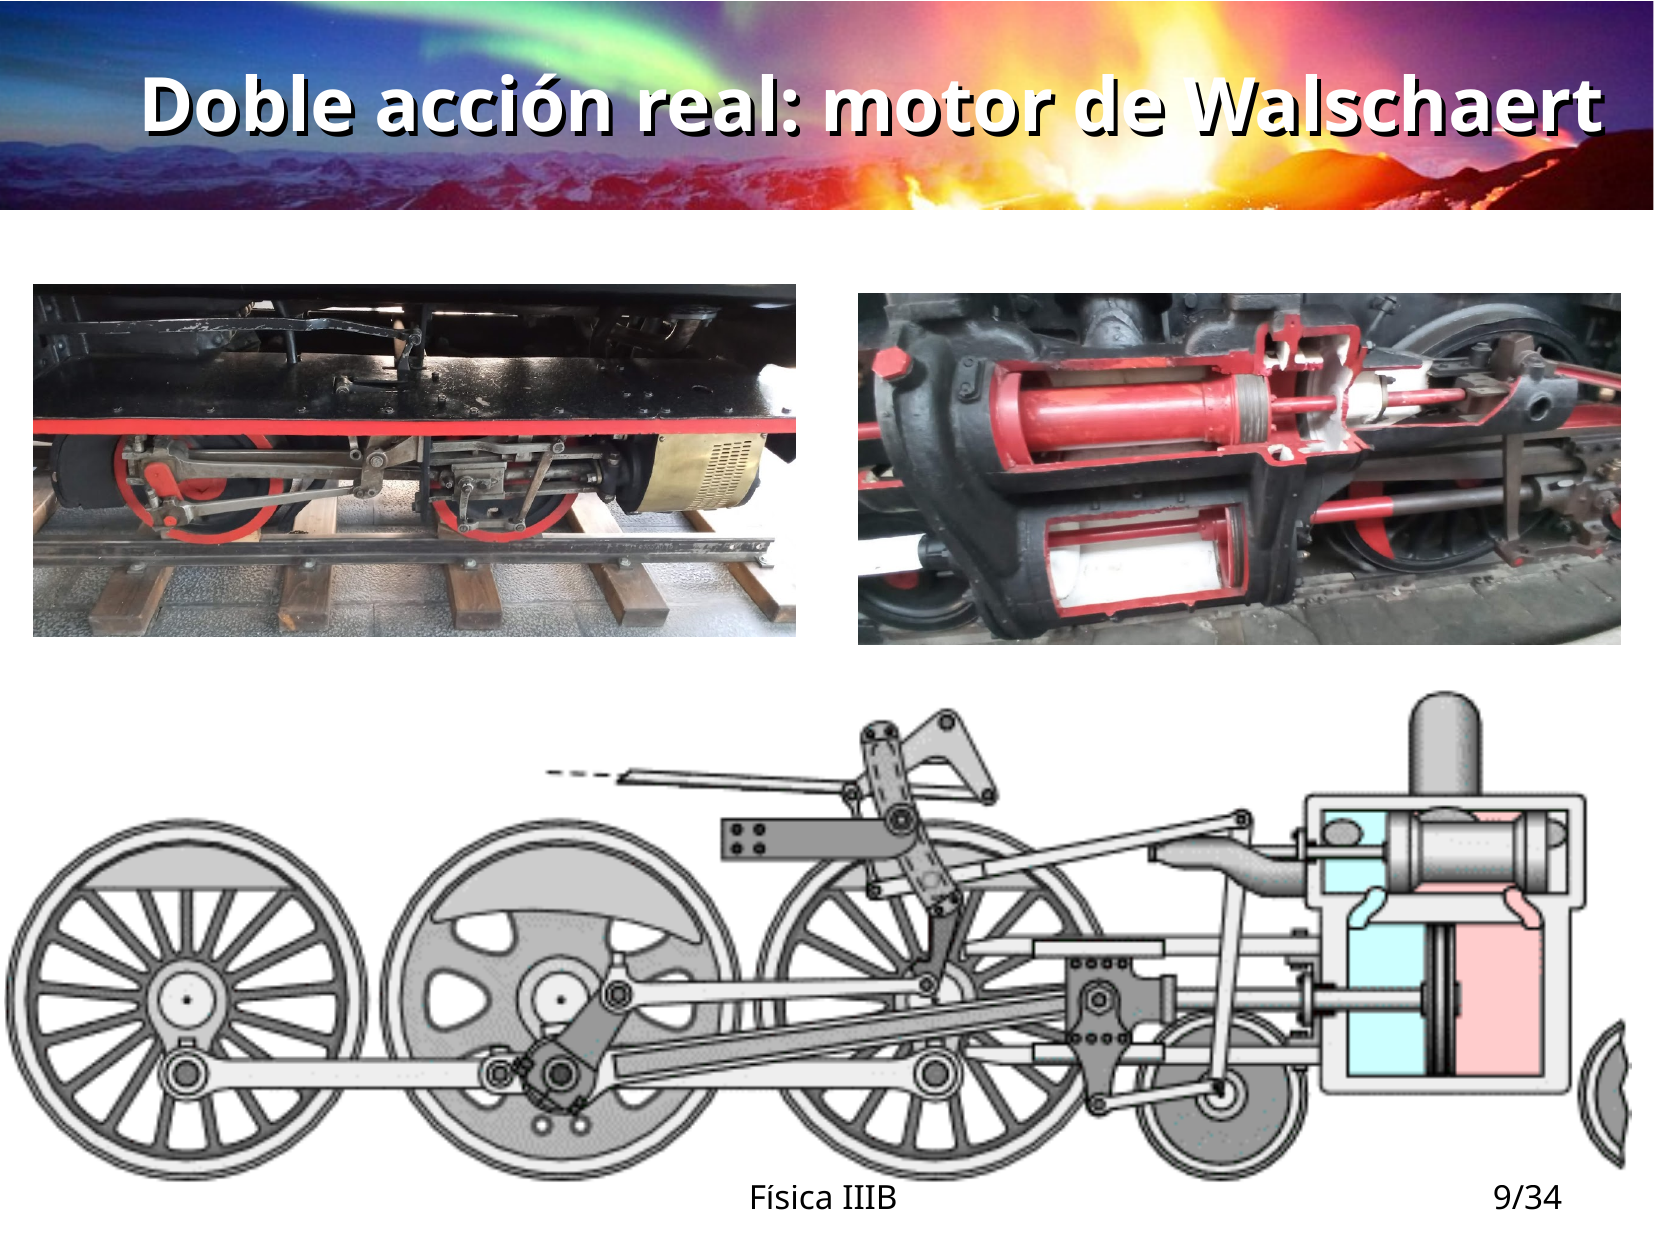

# Doble acción real: motor de Walschaert
Física IIIB
9